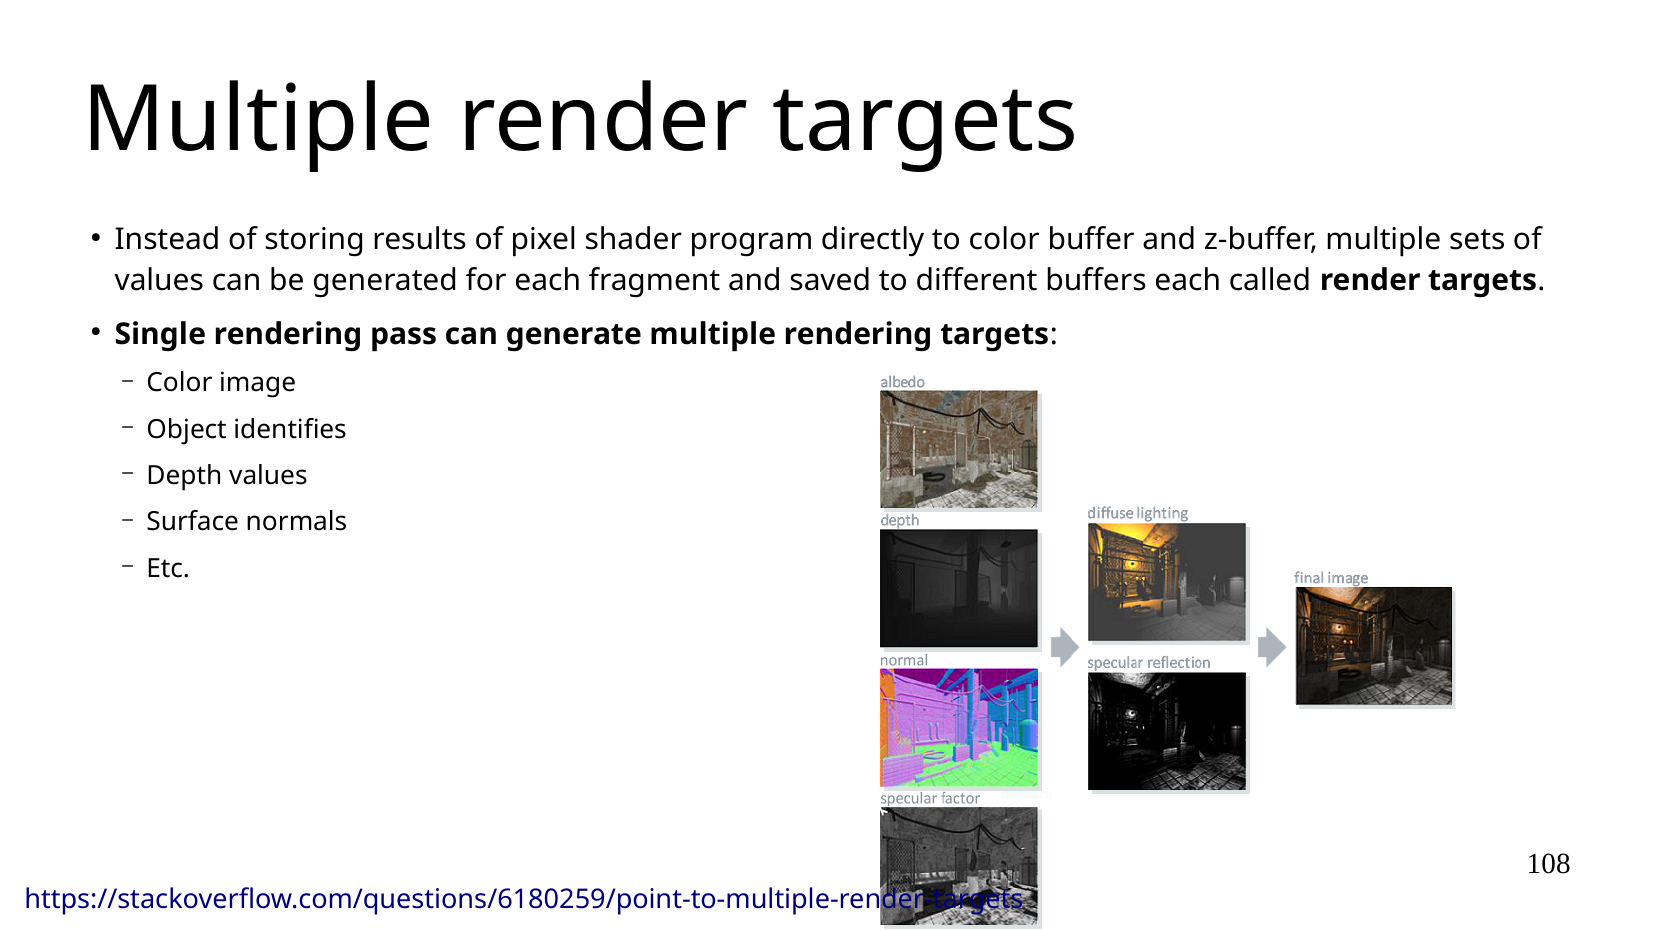

# Multiple render targets
Instead of storing results of pixel shader program directly to color buffer and z-buffer, multiple sets of values can be generated for each fragment and saved to different buffers each called render targets.
Single rendering pass can generate multiple rendering targets:
Color image
Object identifies
Depth values
Surface normals
Etc.
108
https://stackoverflow.com/questions/6180259/point-to-multiple-render-targets